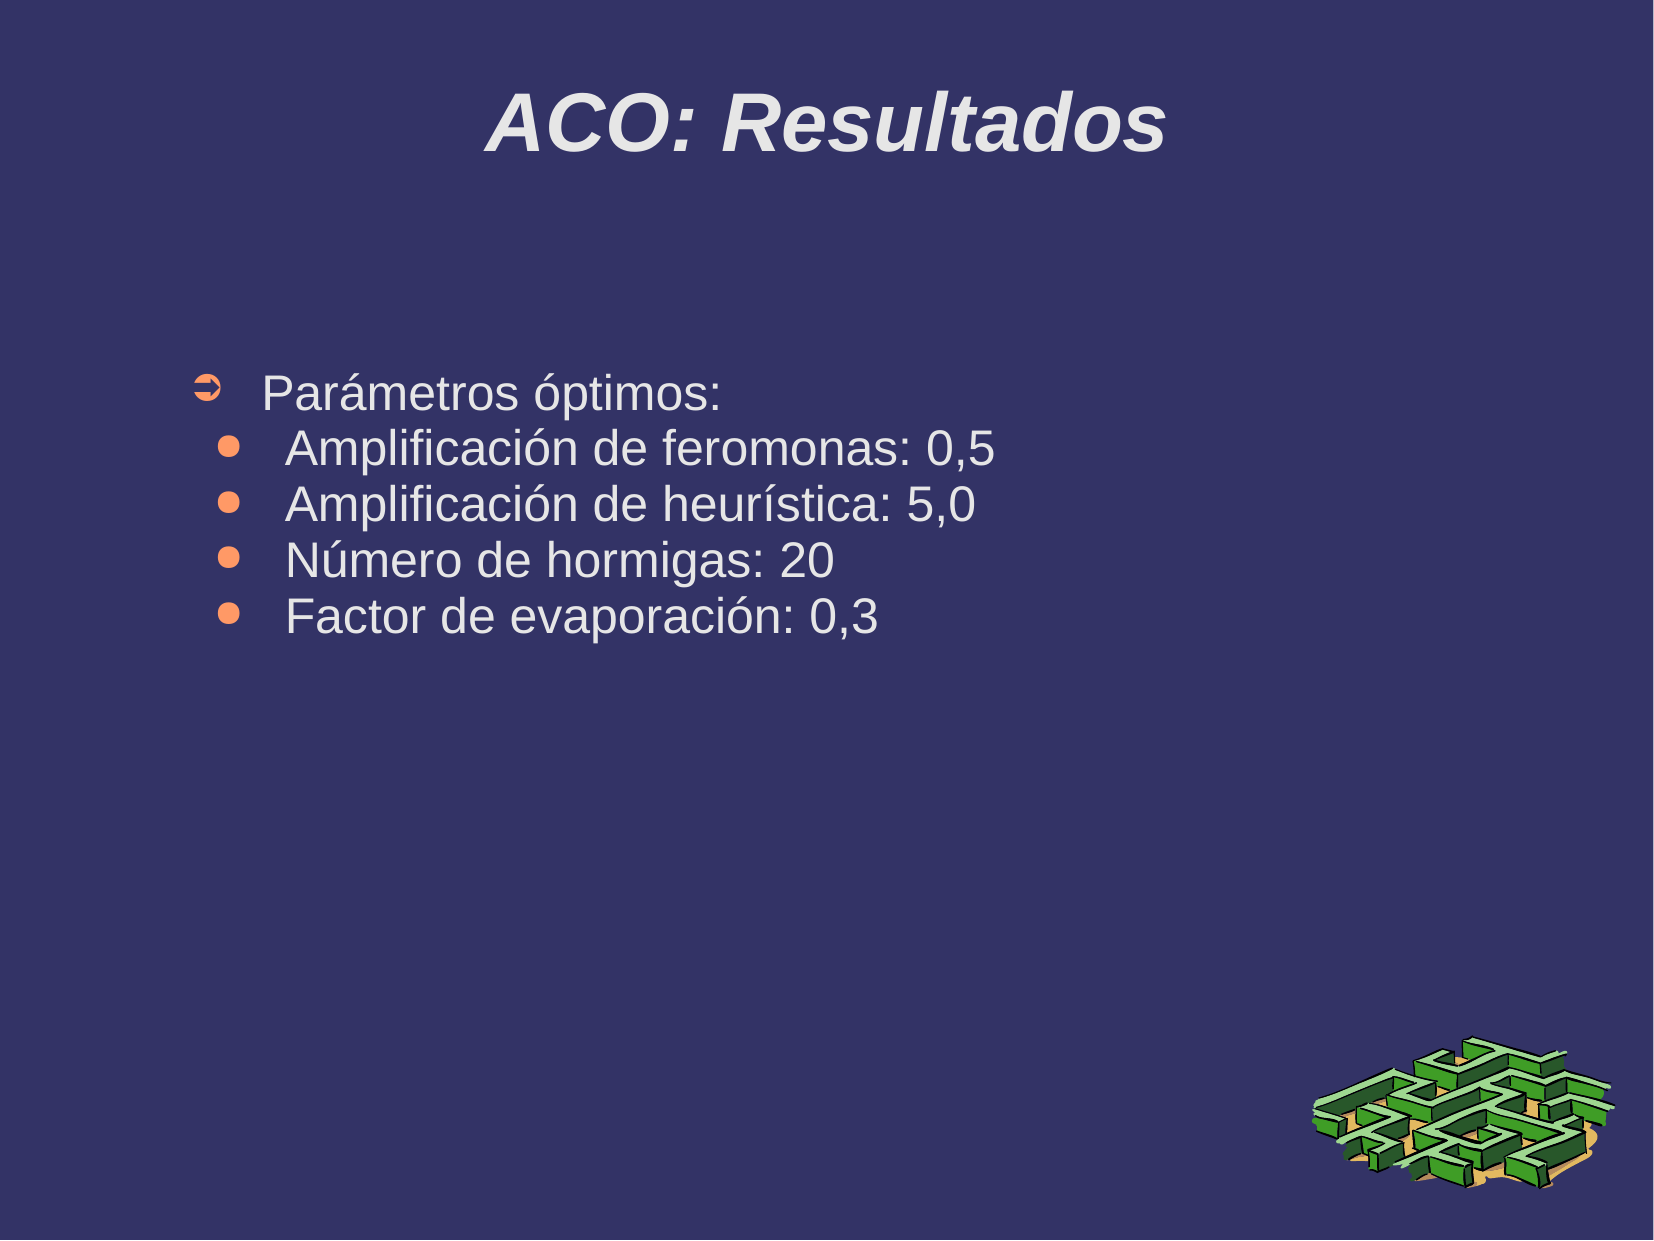

# ACO: Resultados
Parámetros óptimos:
Amplificación de feromonas: 0,5
Amplificación de heurística: 5,0
Número de hormigas: 20
Factor de evaporación: 0,3